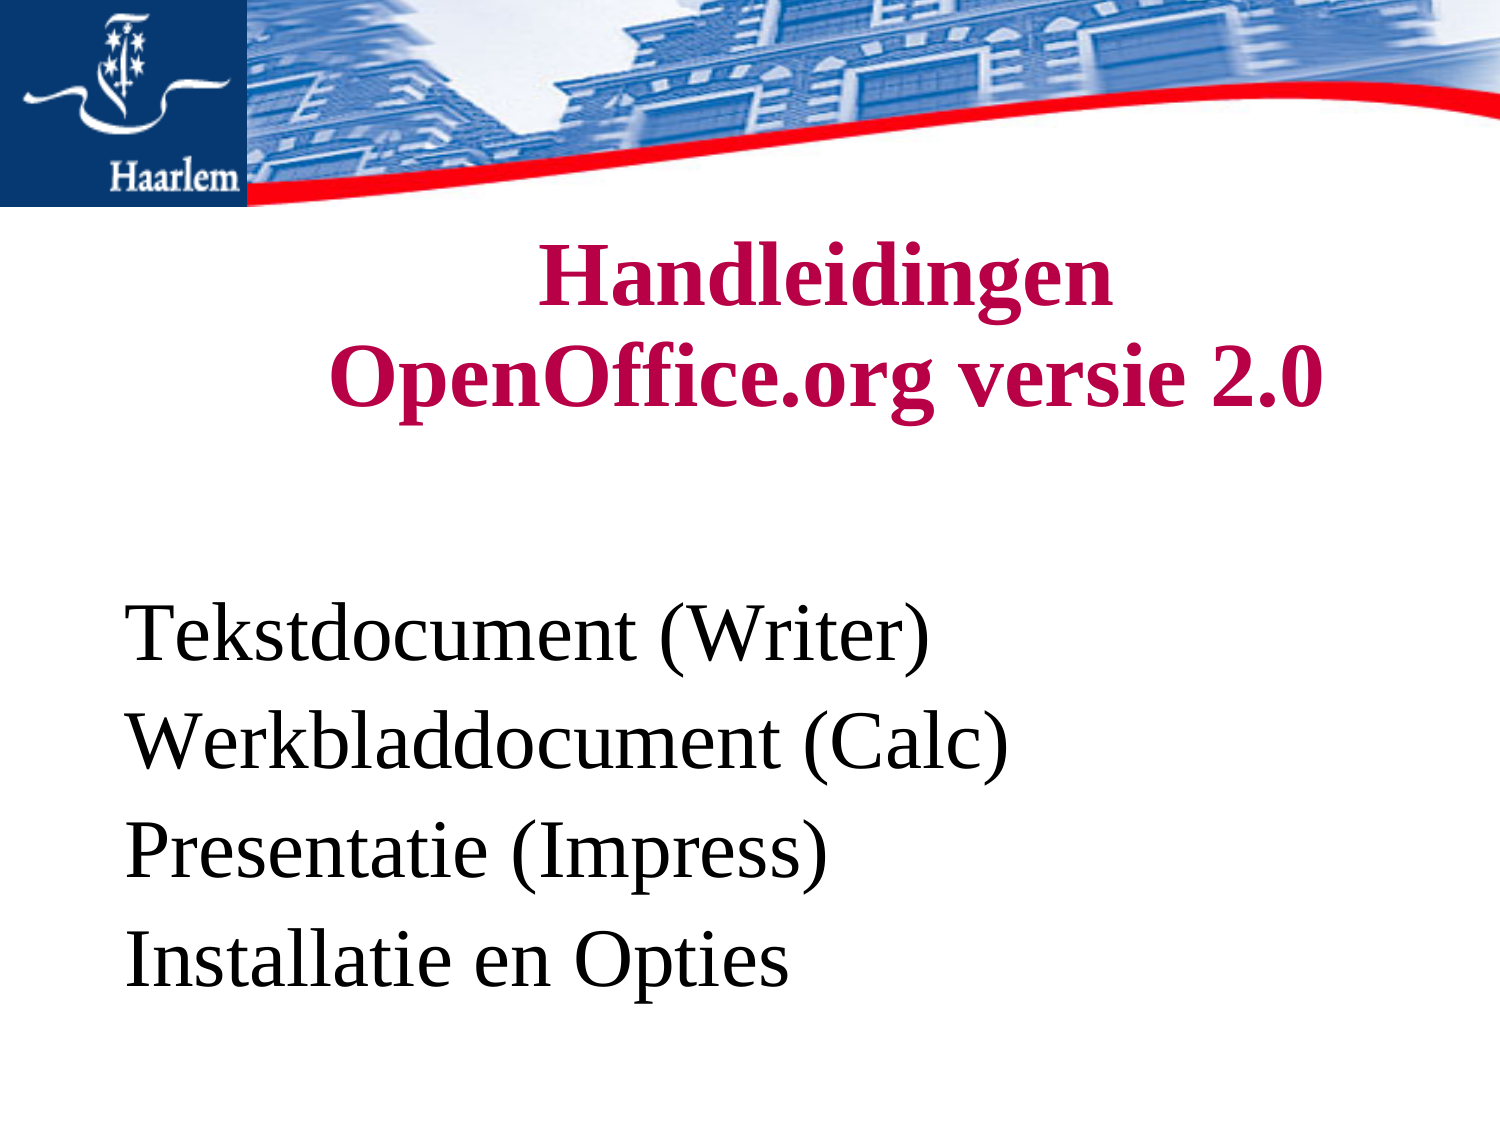

# Handleidingen OpenOffice.org versie 2.0
Tekstdocument (Writer)
Werkbladdocument (Calc)
Presentatie (Impress)
Installatie en Opties